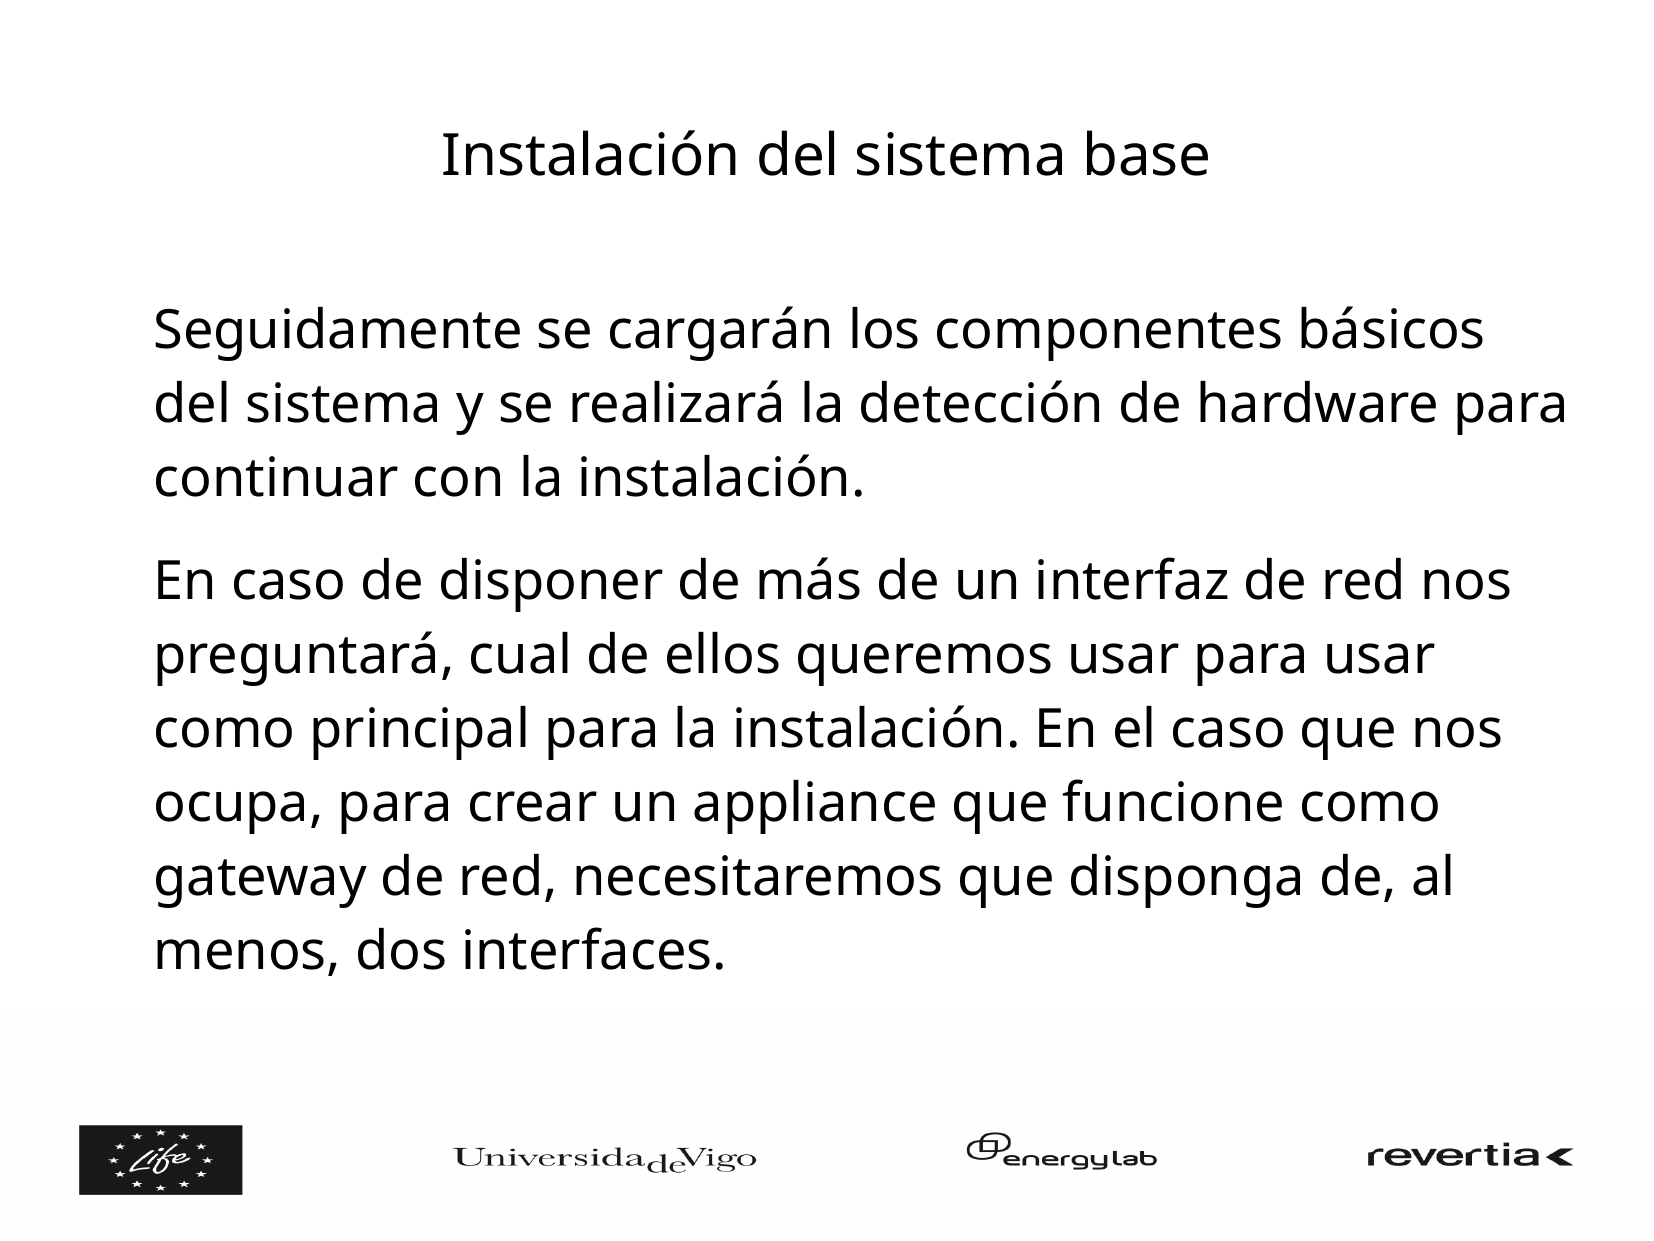

# Instalación del sistema base
Seguidamente se cargarán los componentes básicos del sistema y se realizará la detección de hardware para continuar con la instalación.
En caso de disponer de más de un interfaz de red nos preguntará, cual de ellos queremos usar para usar como principal para la instalación. En el caso que nos ocupa, para crear un appliance que funcione como gateway de red, necesitaremos que disponga de, al menos, dos interfaces.